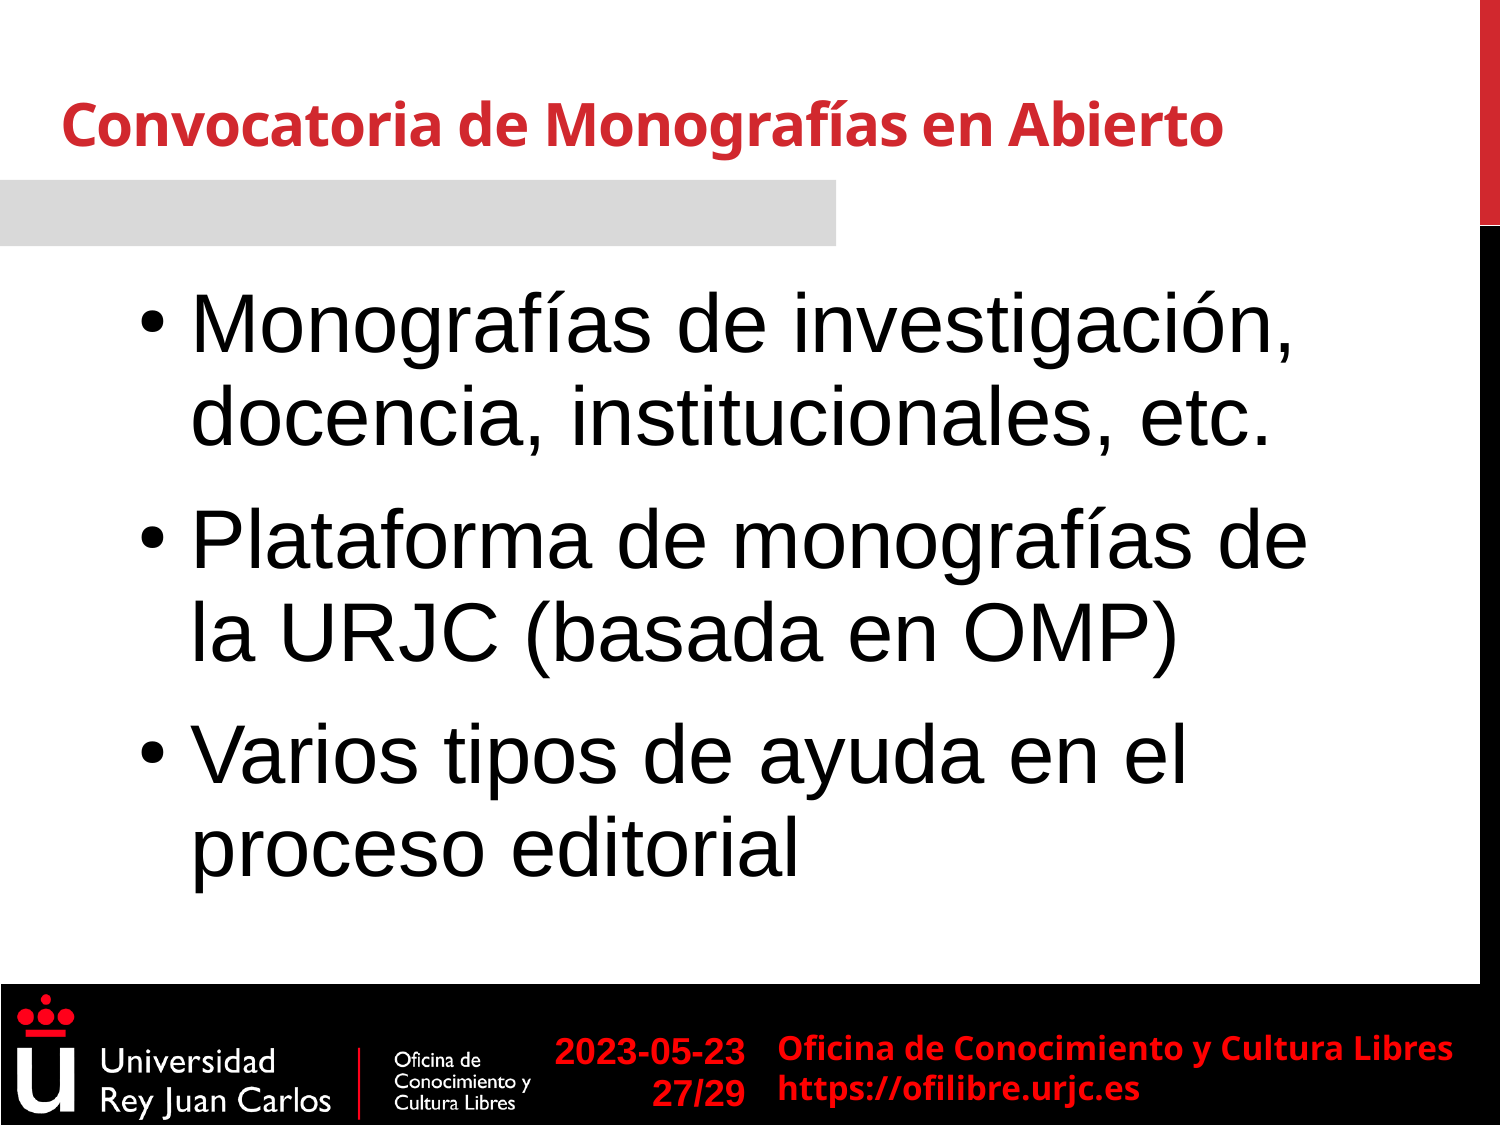

Convocatoria de Monografías en Abierto
# Monografías de investigación, docencia, institucionales, etc.
Plataforma de monografías de la URJC (basada en OMP)
Varios tipos de ayuda en el proceso editorial